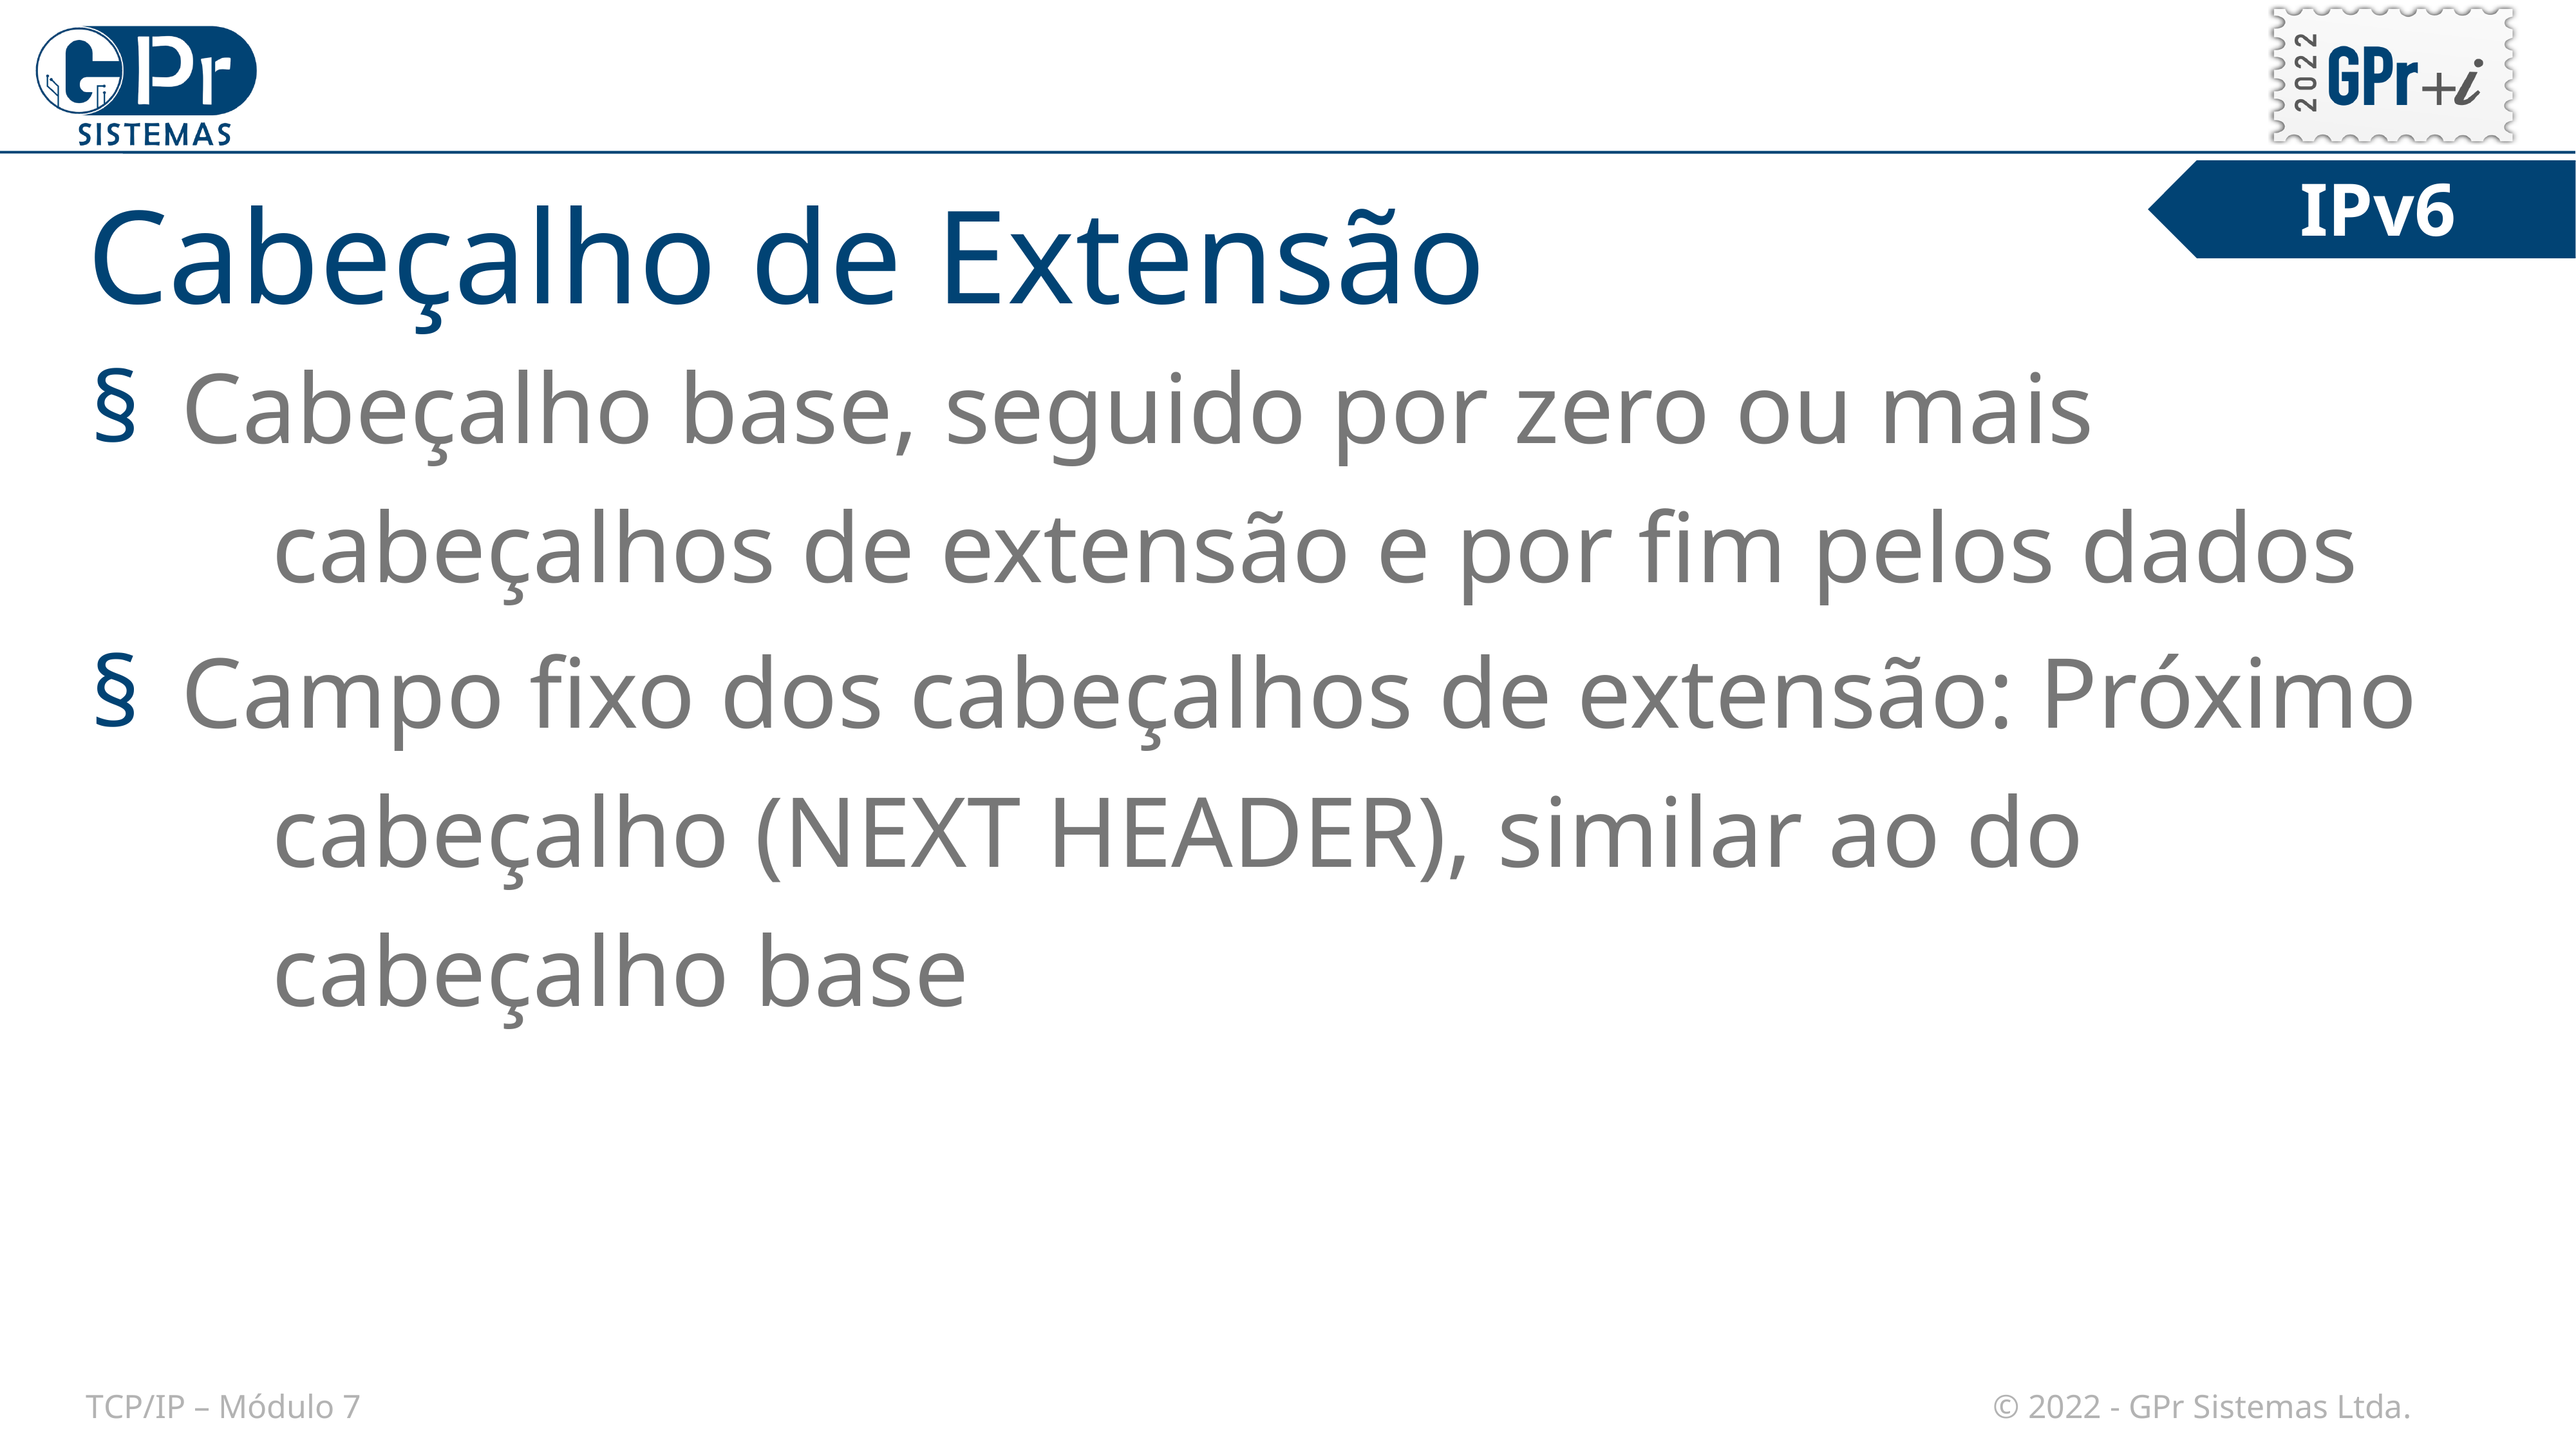

IPv6
Cabeçalho de Extensão
# Cabeçalho base, seguido por zero ou mais cabeçalhos de extensão e por fim pelos dados
Campo fixo dos cabeçalhos de extensão: Próximo cabeçalho (NEXT HEADER), similar ao do cabeçalho base